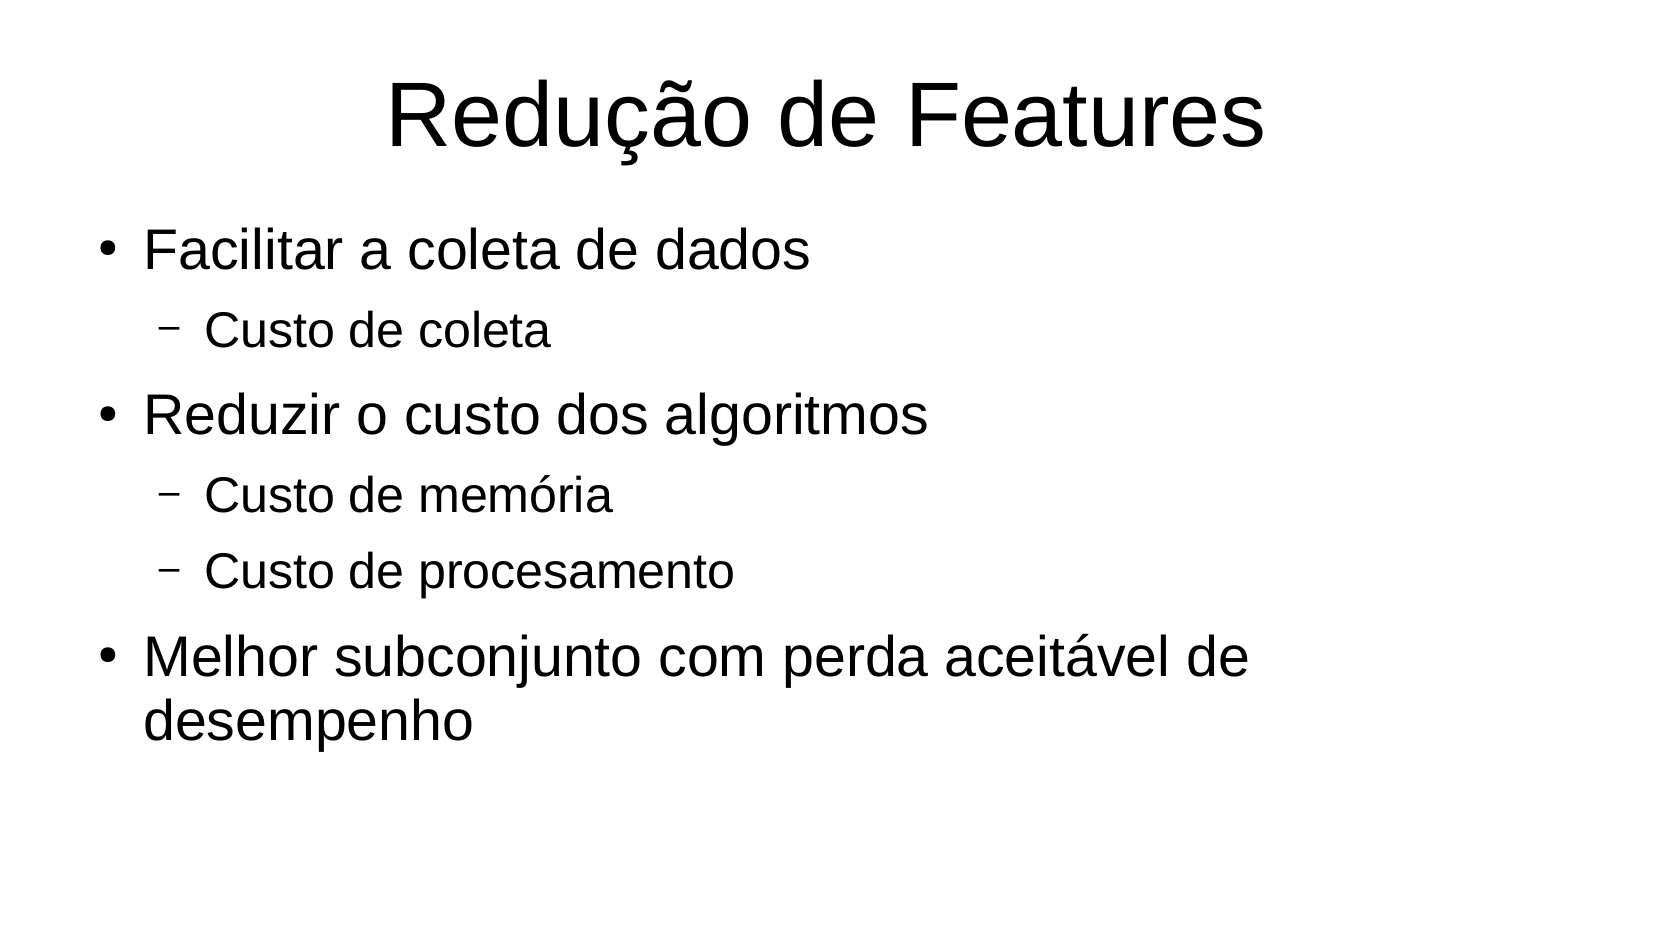

# Redução de Features
Facilitar a coleta de dados
Custo de coleta
Reduzir o custo dos algoritmos
Custo de memória
Custo de procesamento
Melhor subconjunto com perda aceitável de desempenho